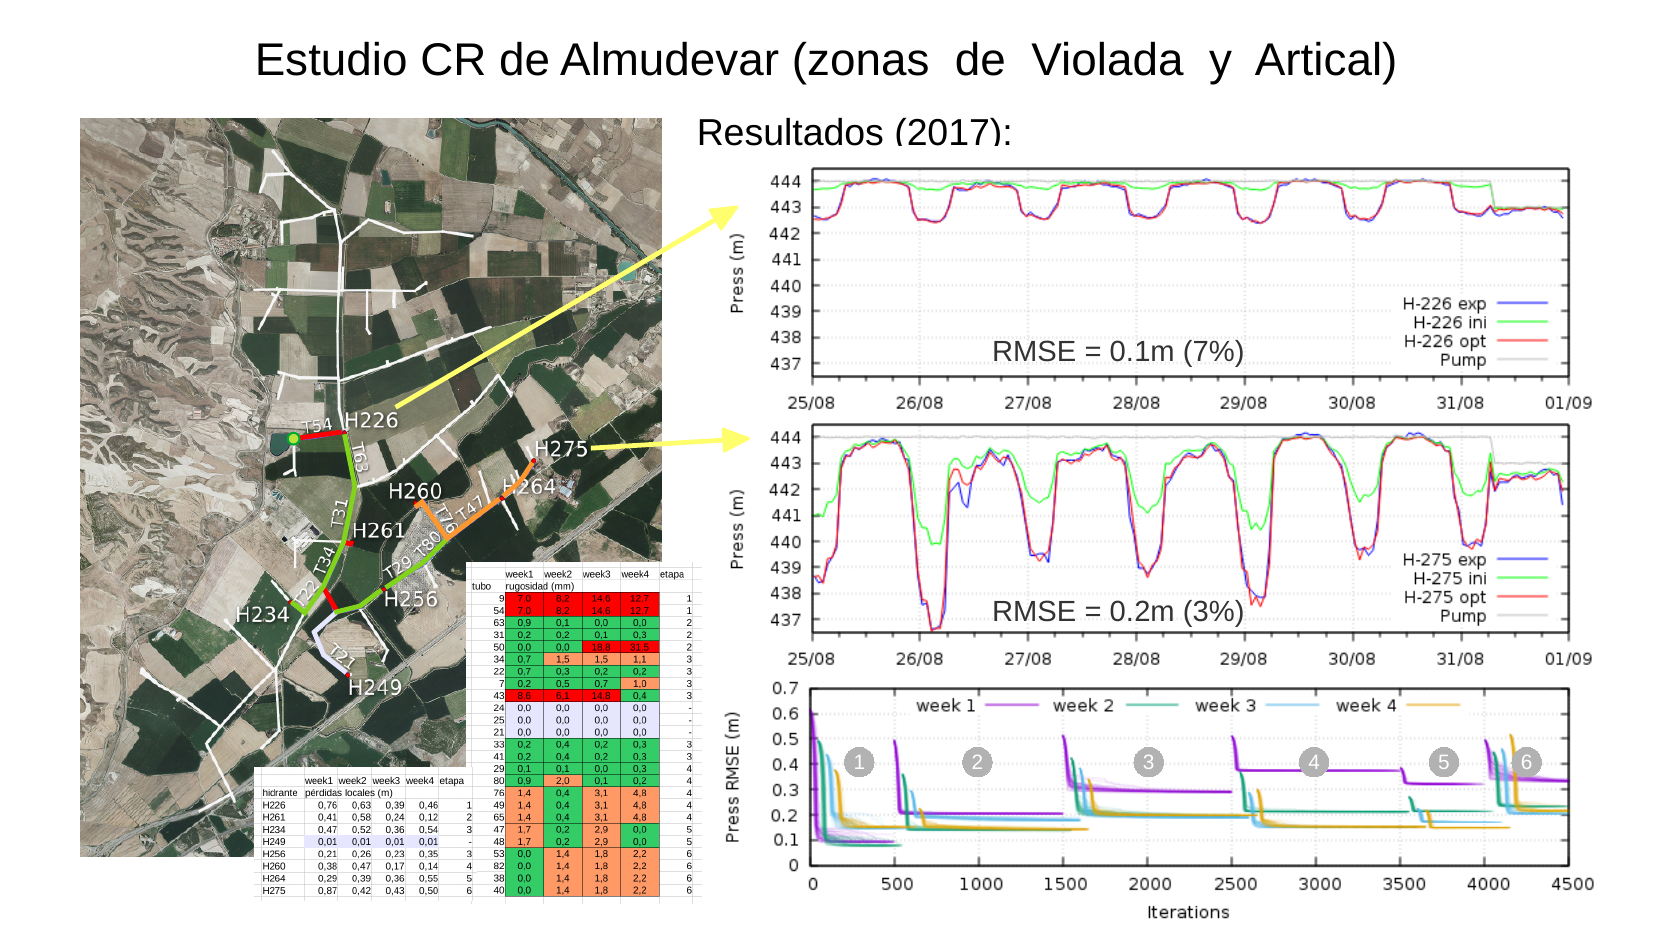

# Estudio CR de Almudevar (zonas de Violada y Artical)
Resultados (2017):
RMSE = 0.1m (7%)
RMSE = 0.2m (3%)
1
2
3
4
5
6